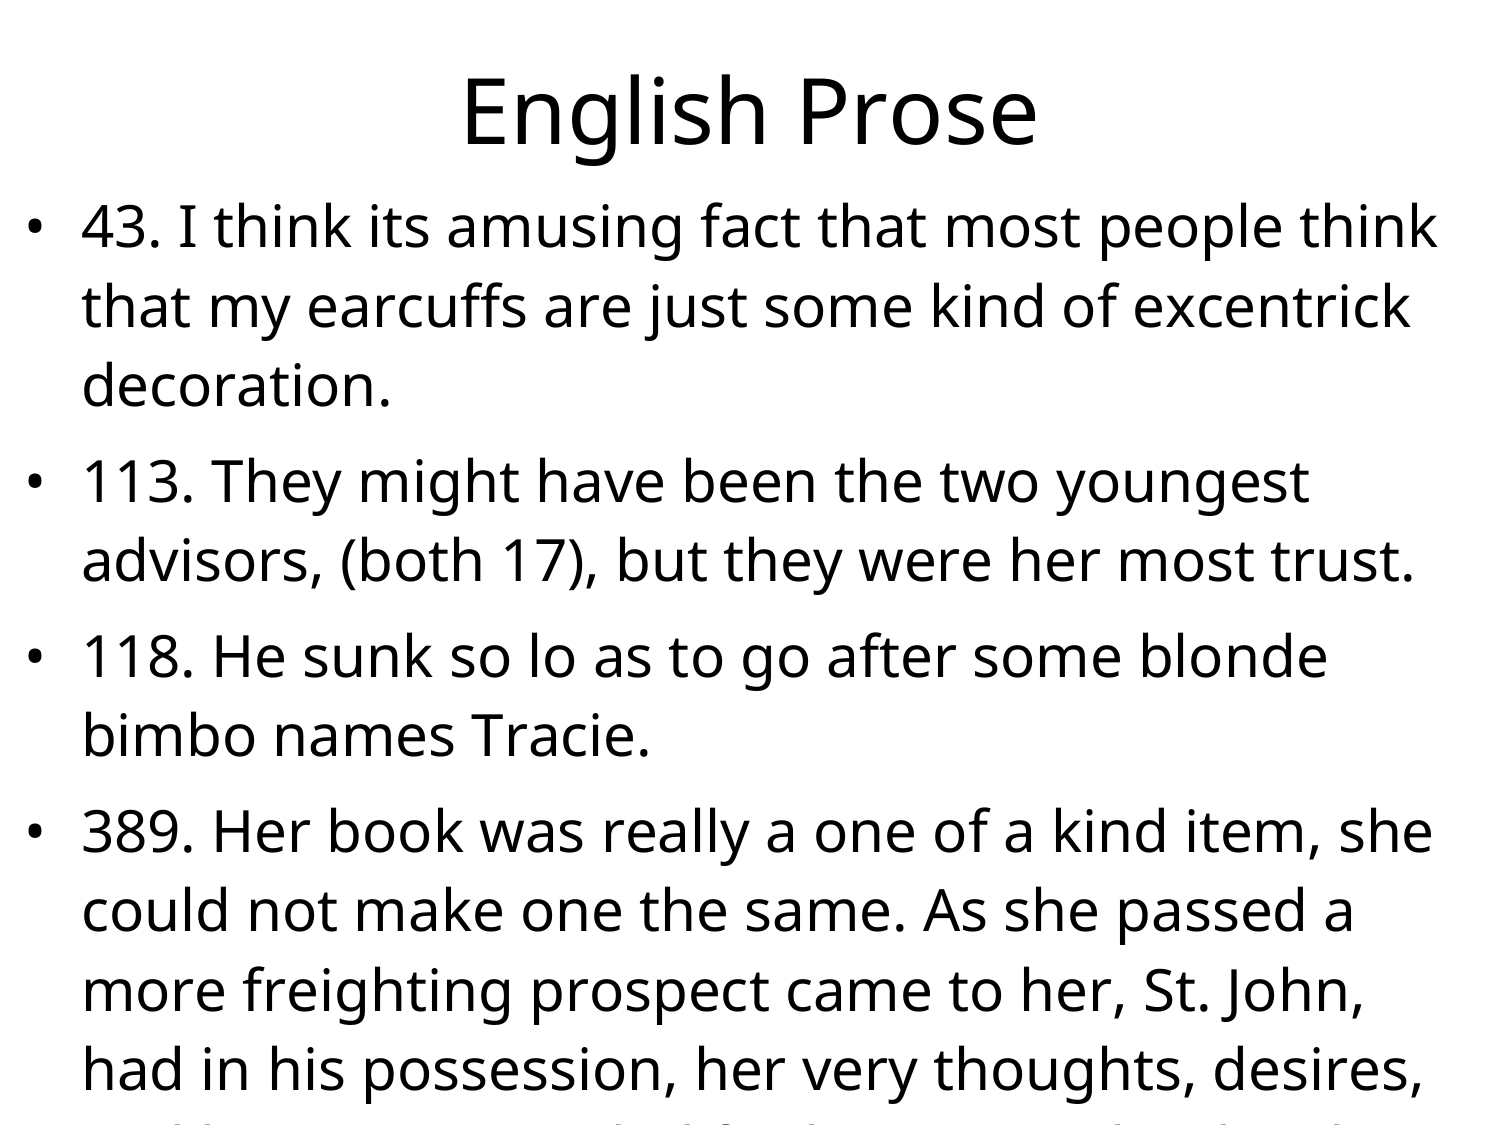

# English Prose
43. I think its amusing fact that most people think that my earcuffs are just some kind of excentrick decoration.
113. They might have been the two youngest advisors, (both 17), but they were her most trust.
118. He sunk so lo as to go after some blonde bimbo names Tracie.
389. Her book was really a one of a kind item, she could not make one the same. As she passed a more freighting prospect came to her, St. John, had in his possession, her very thoughts, desires, and loves, or recorded for him in one book, John had the equivalent of her sole.